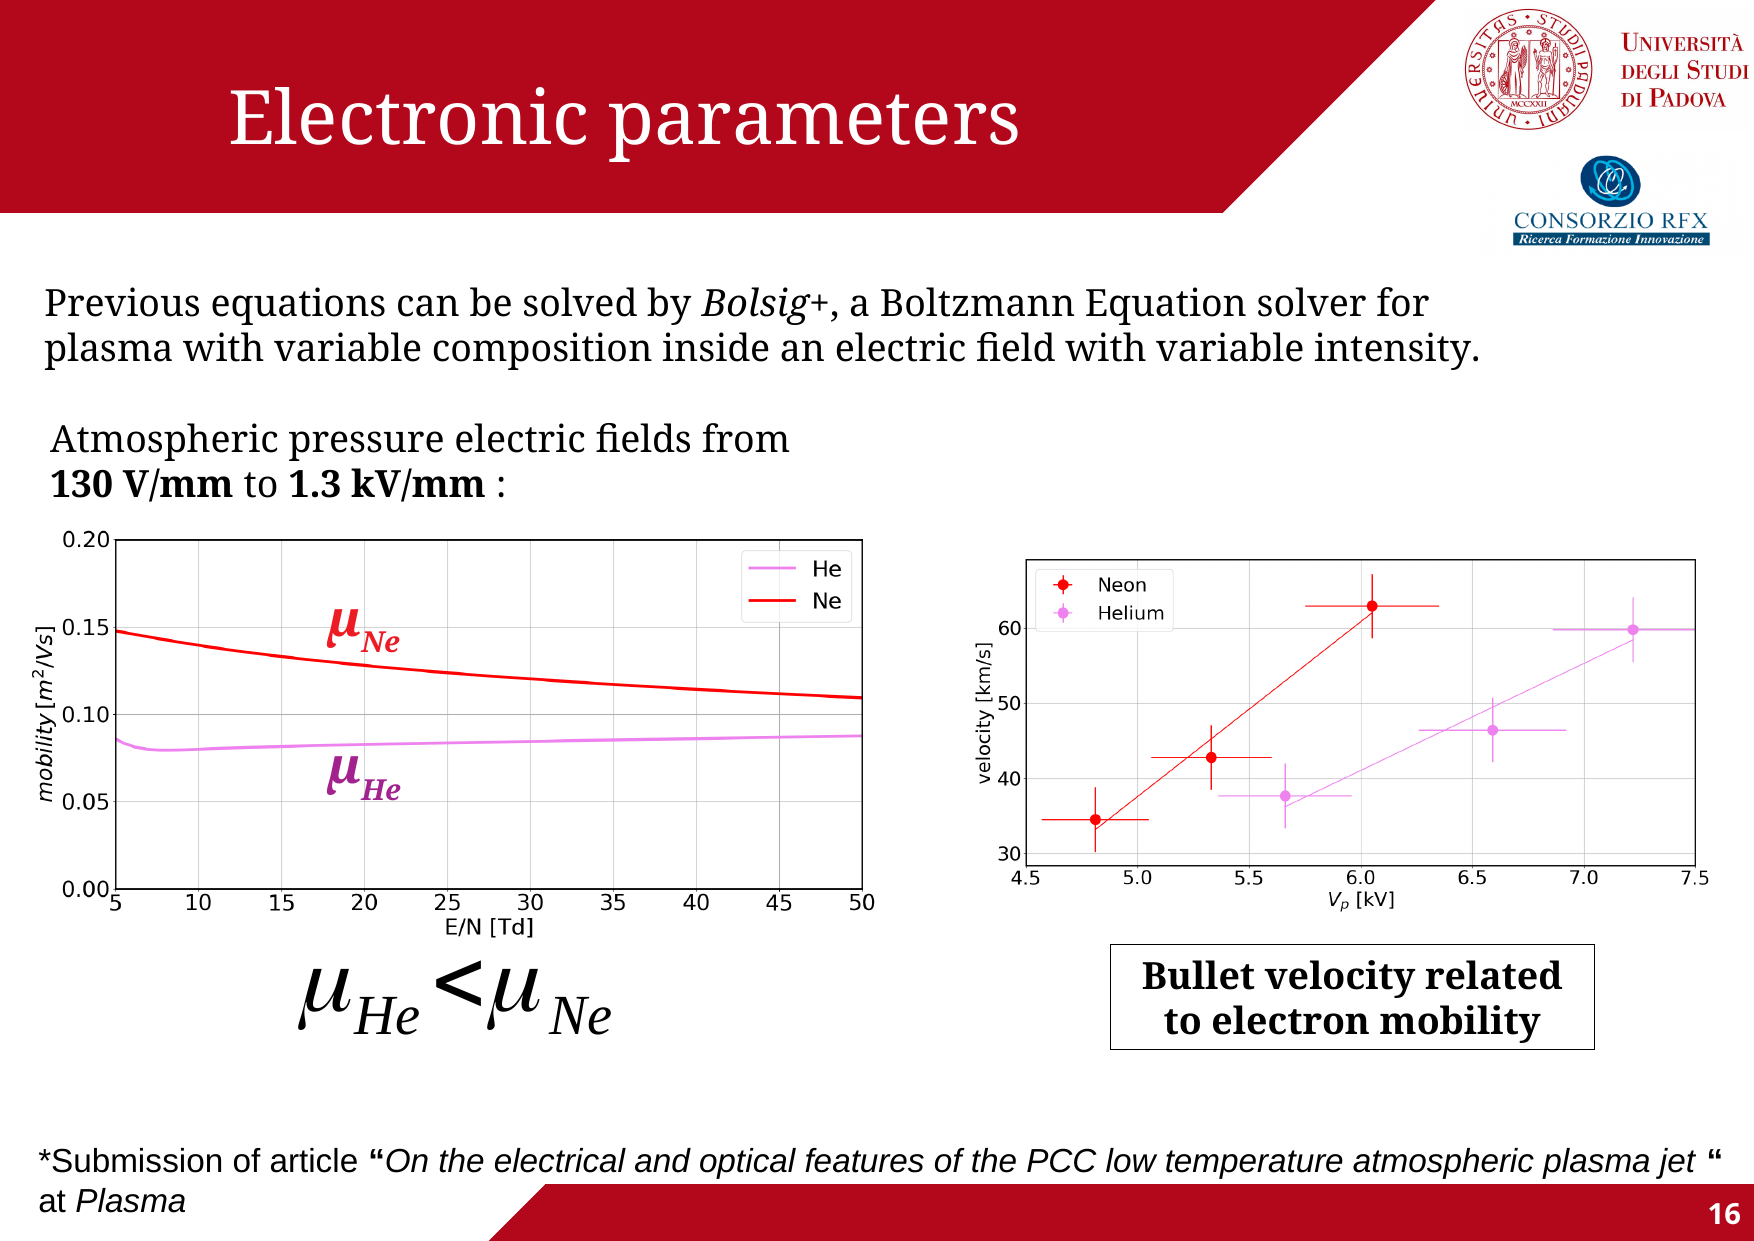

# Electronic parameters
Previous equations can be solved by Bolsig+, a Boltzmann Equation solver for plasma with variable composition inside an electric field with variable intensity.
Atmospheric pressure electric fields from 130 V/mm to 1.3 kV/mm :
μNe
μHe
Bullet velocity related to electron mobility
*Submission of article “On the electrical and optical features of the PCC low temperature atmospheric plasma jet “ at Plasma
16